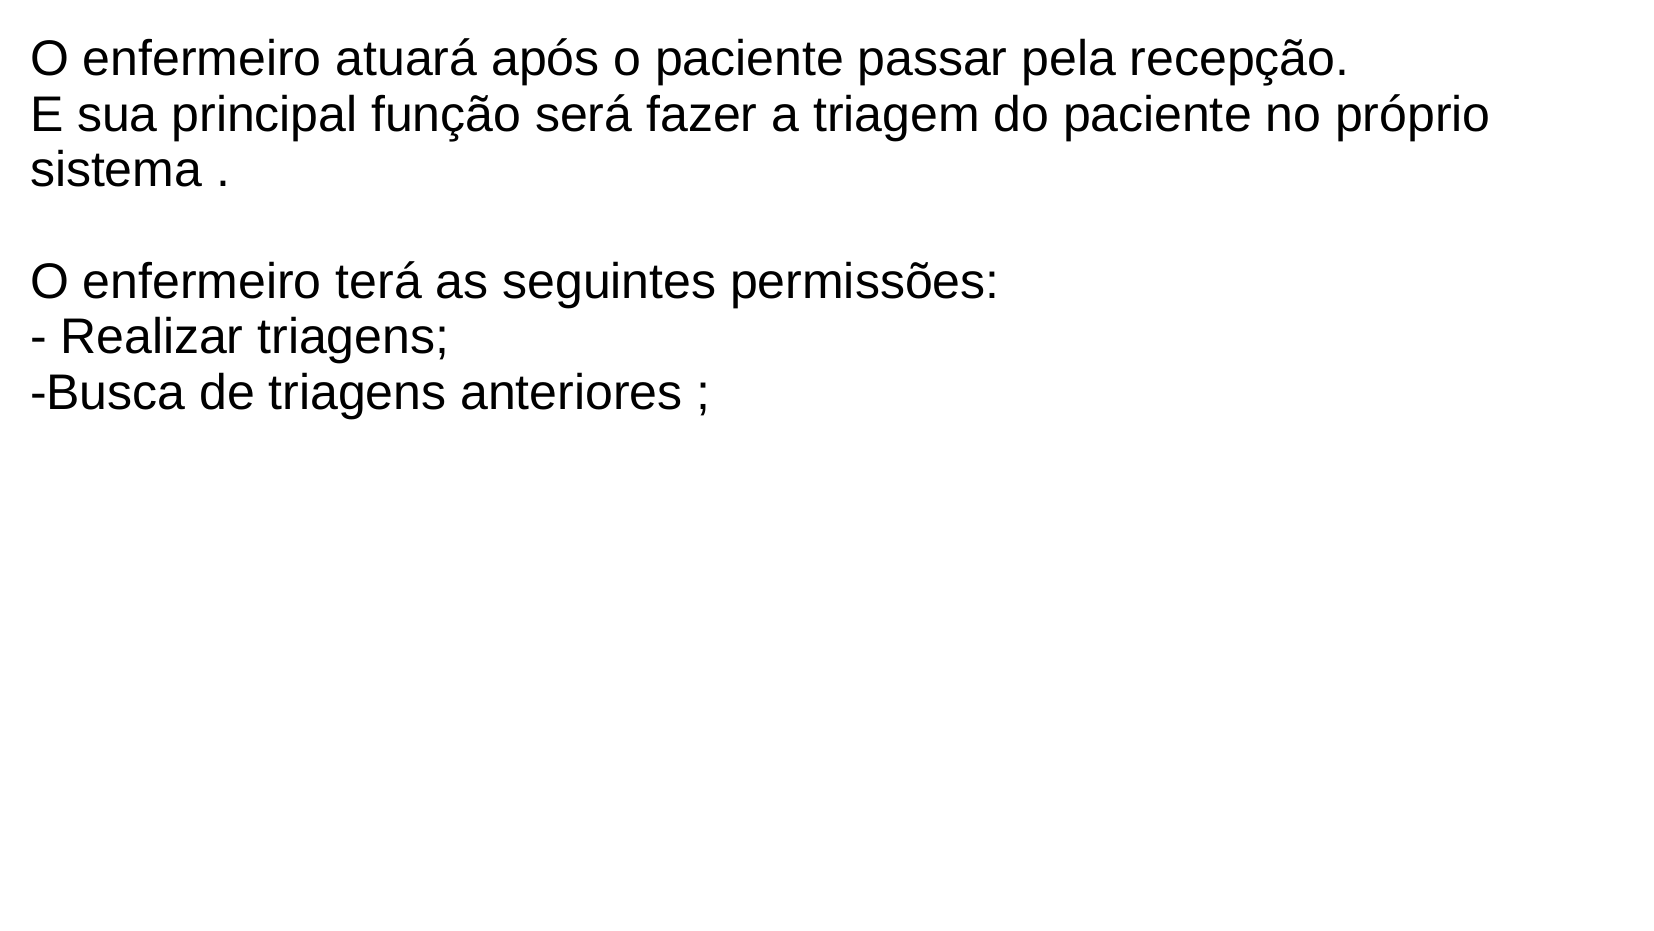

# O enfermeiro atuará após o paciente passar pela recepção.
E sua principal função será fazer a triagem do paciente no próprio sistema .
O enfermeiro terá as seguintes permissões:
- Realizar triagens;
-Busca de triagens anteriores ;